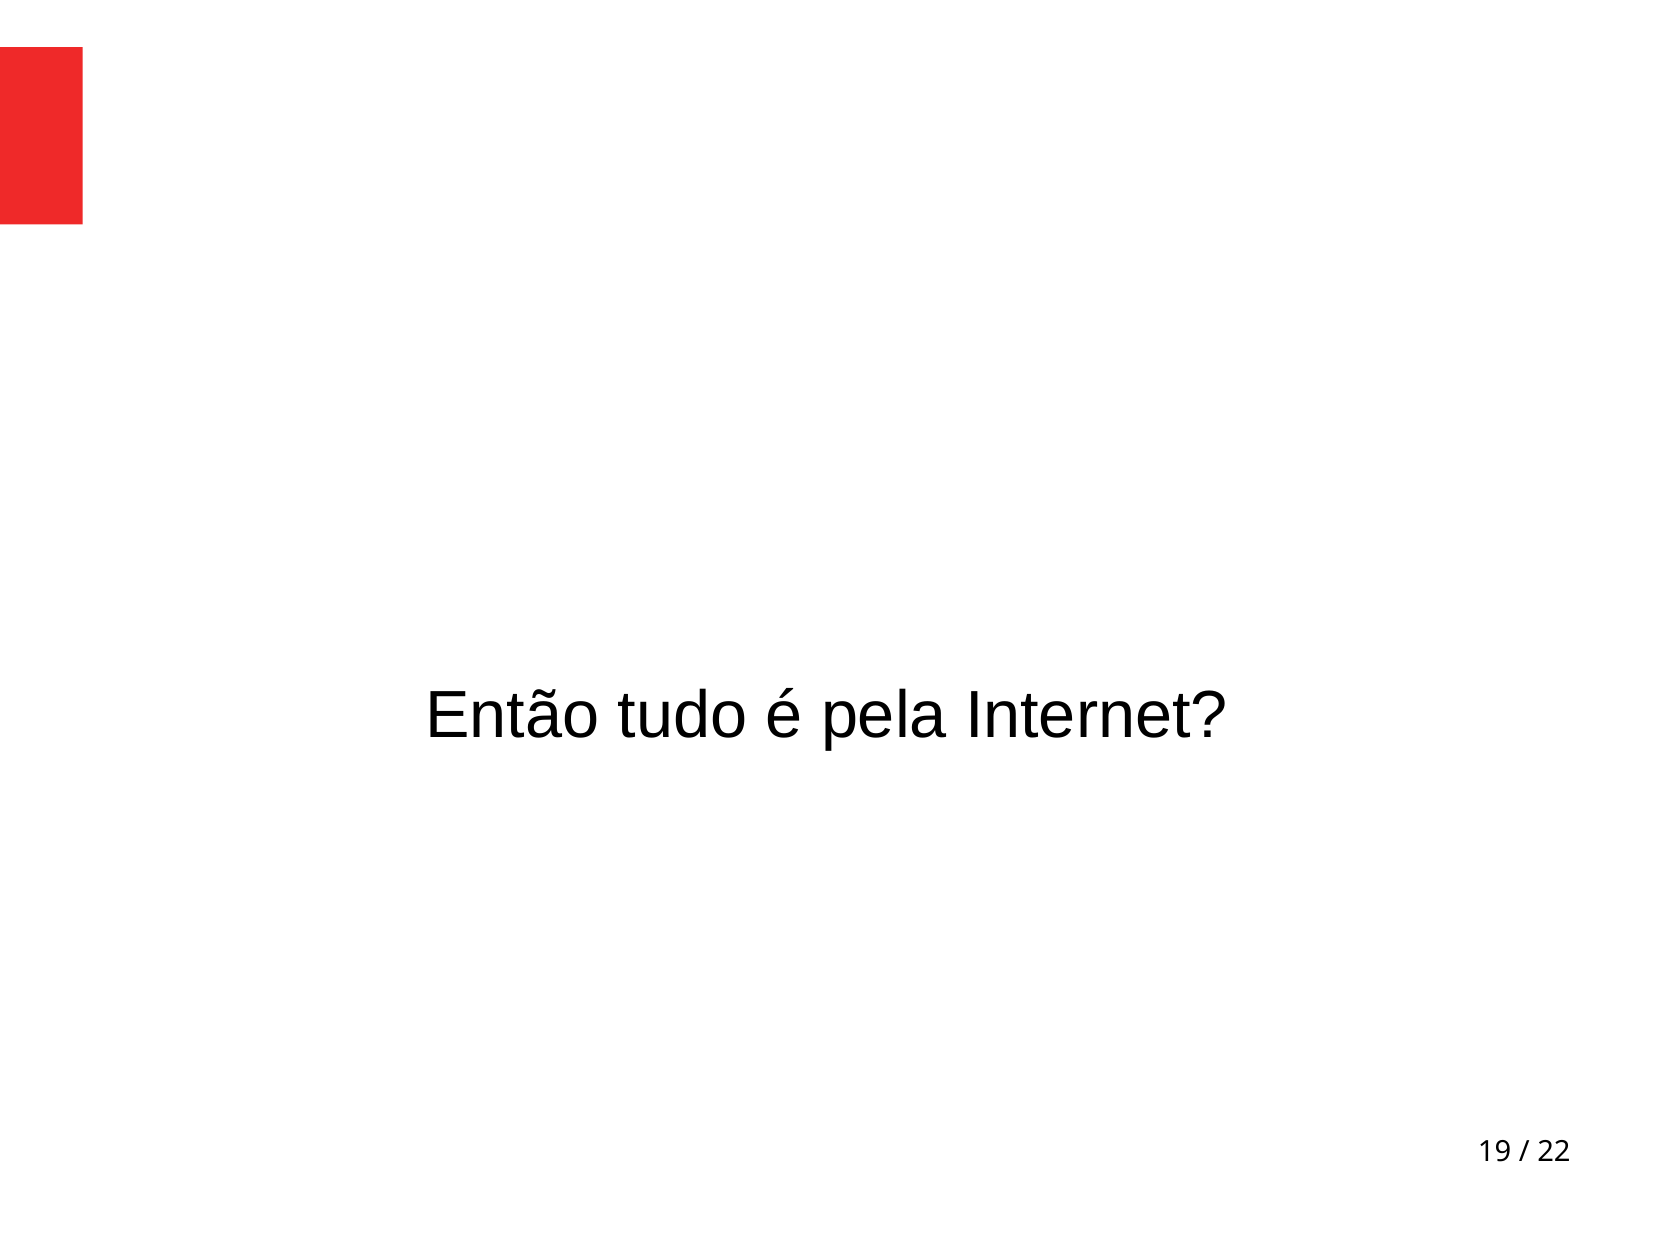

#
Então tudo é pela Internet?
19